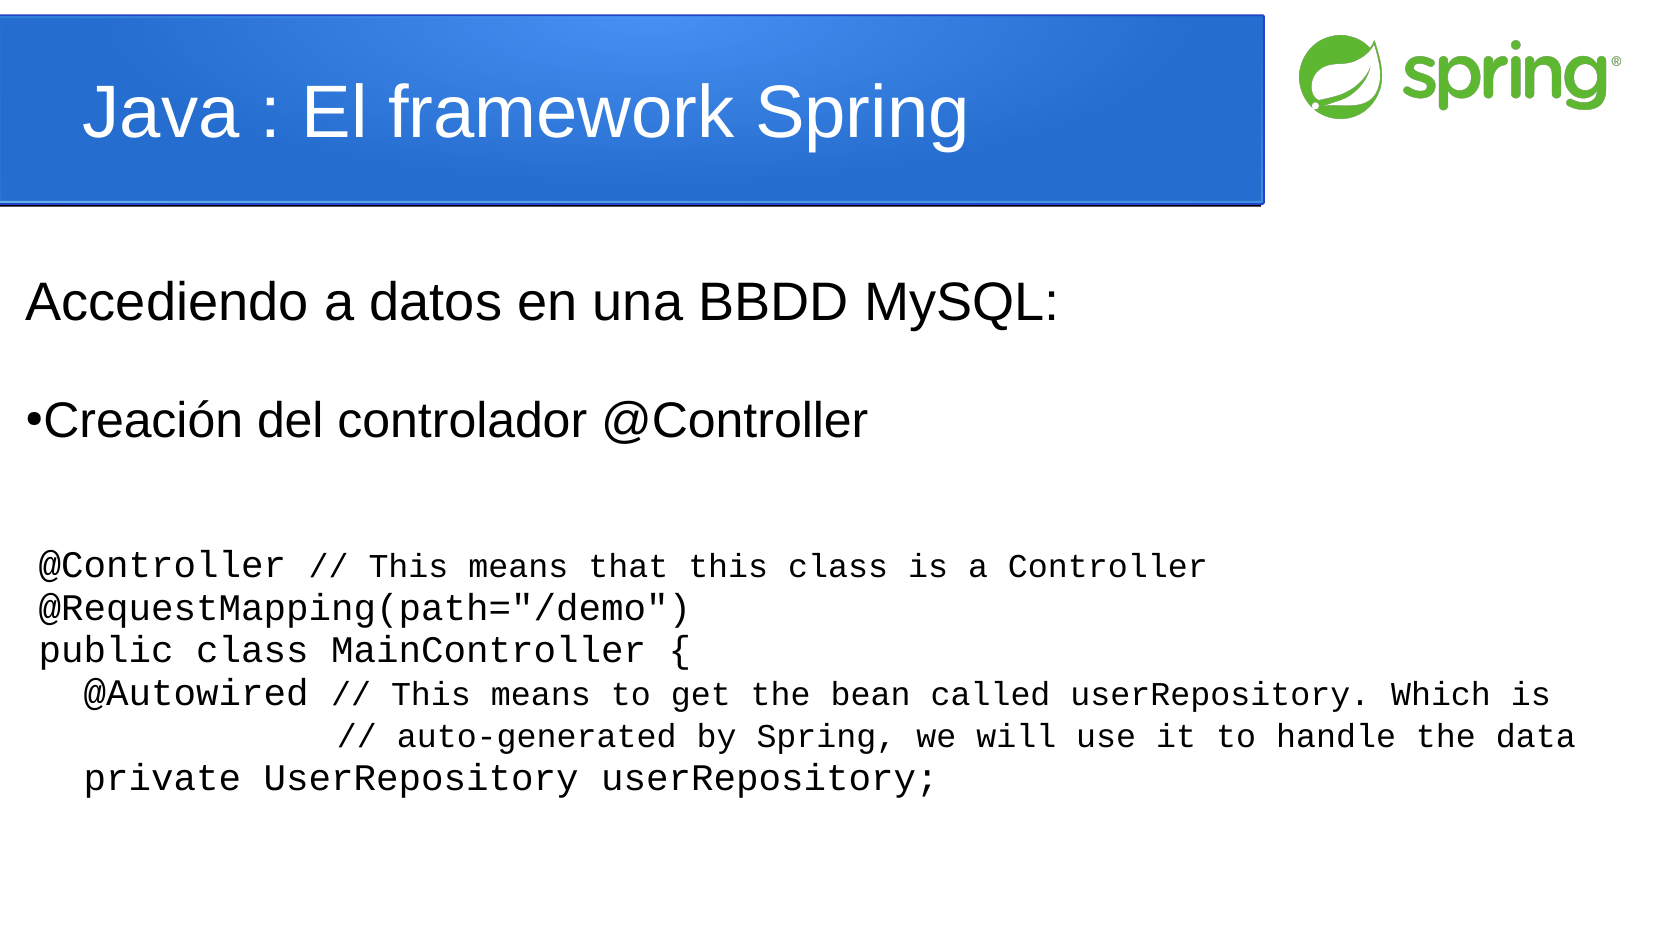

# Java : El framework Spring
Accediendo a datos en una BBDD MySQL:
Creación del controlador @Controller
@Controller // This means that this class is a Controller
@RequestMapping(path="/demo")
public class MainController {
 @Autowired // This means to get the bean called userRepository. Which is
 		 // auto-generated by Spring, we will use it to handle the data
 private UserRepository userRepository;